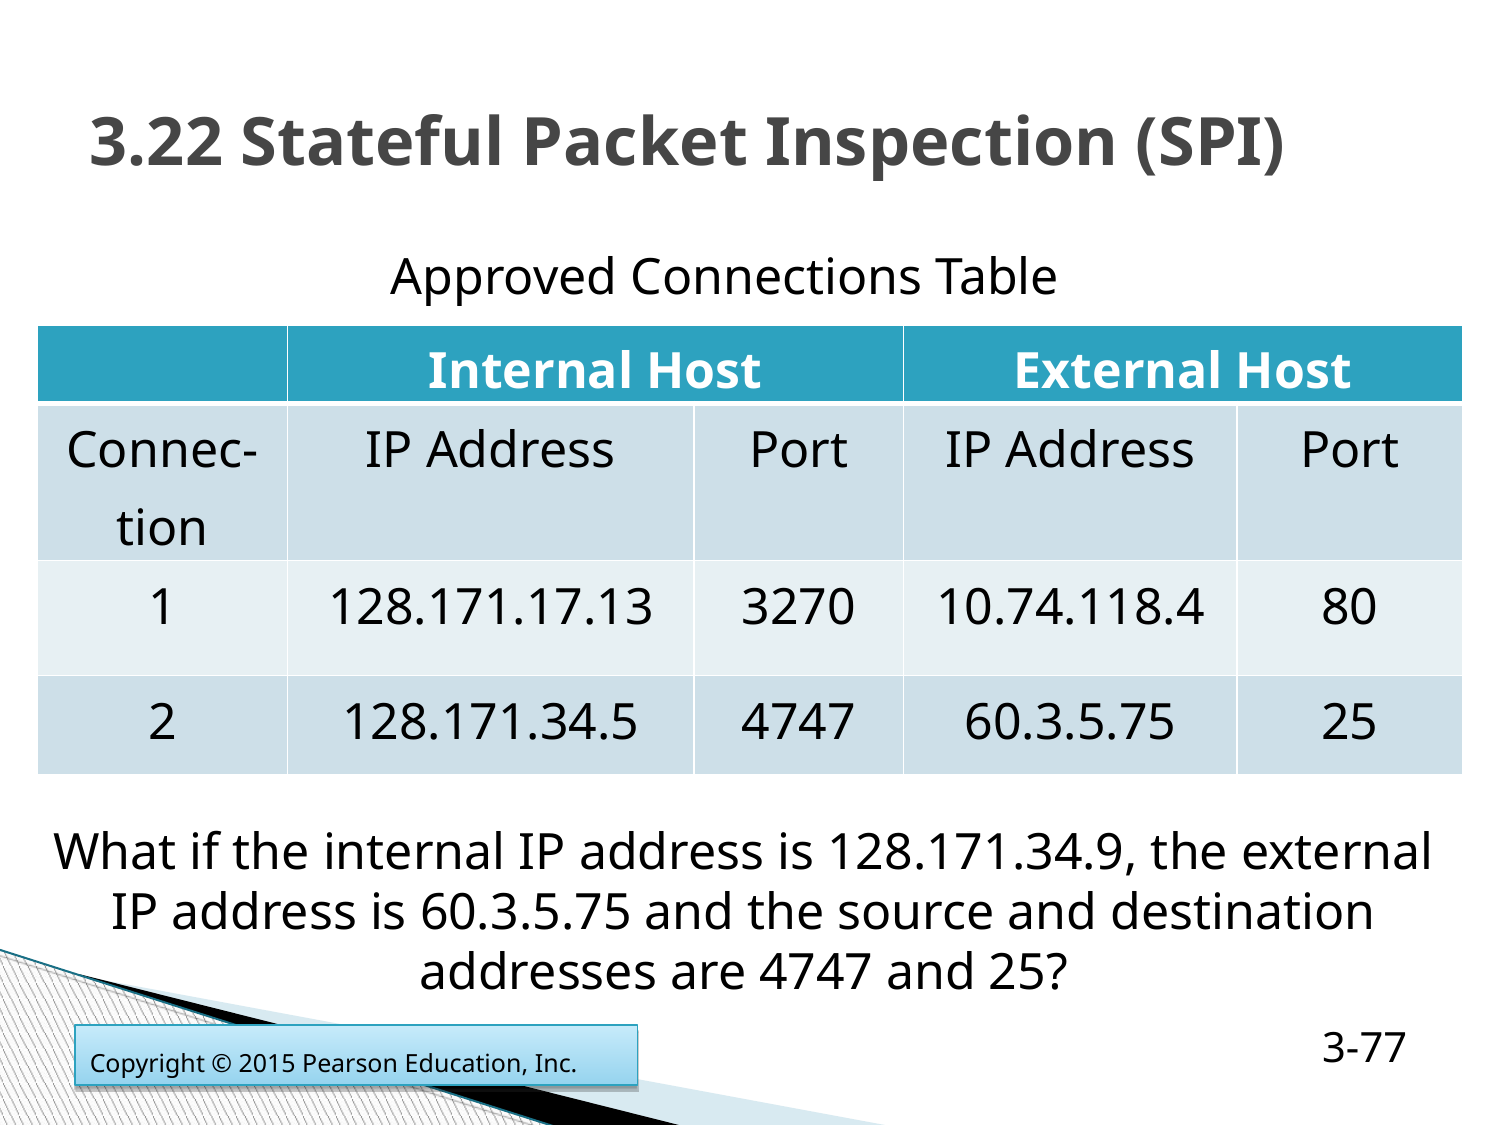

# 3.22 Stateful Packet Inspection (SPI)
Approved Connections Table
| | Internal Host | | External Host | |
| --- | --- | --- | --- | --- |
| Connec-tion | IP Address | Port | IP Address | Port |
| 1 | 128.171.17.13 | 3270 | 10.74.118.4 | 80 |
| 2 | 128.171.34.5 | 4747 | 60.3.5.75 | 25 |
What if the internal IP address is 128.171.34.9, the external IP address is 60.3.5.75 and the source and destination addresses are 4747 and 25?
Copyright © 2015 Pearson Education, Inc.